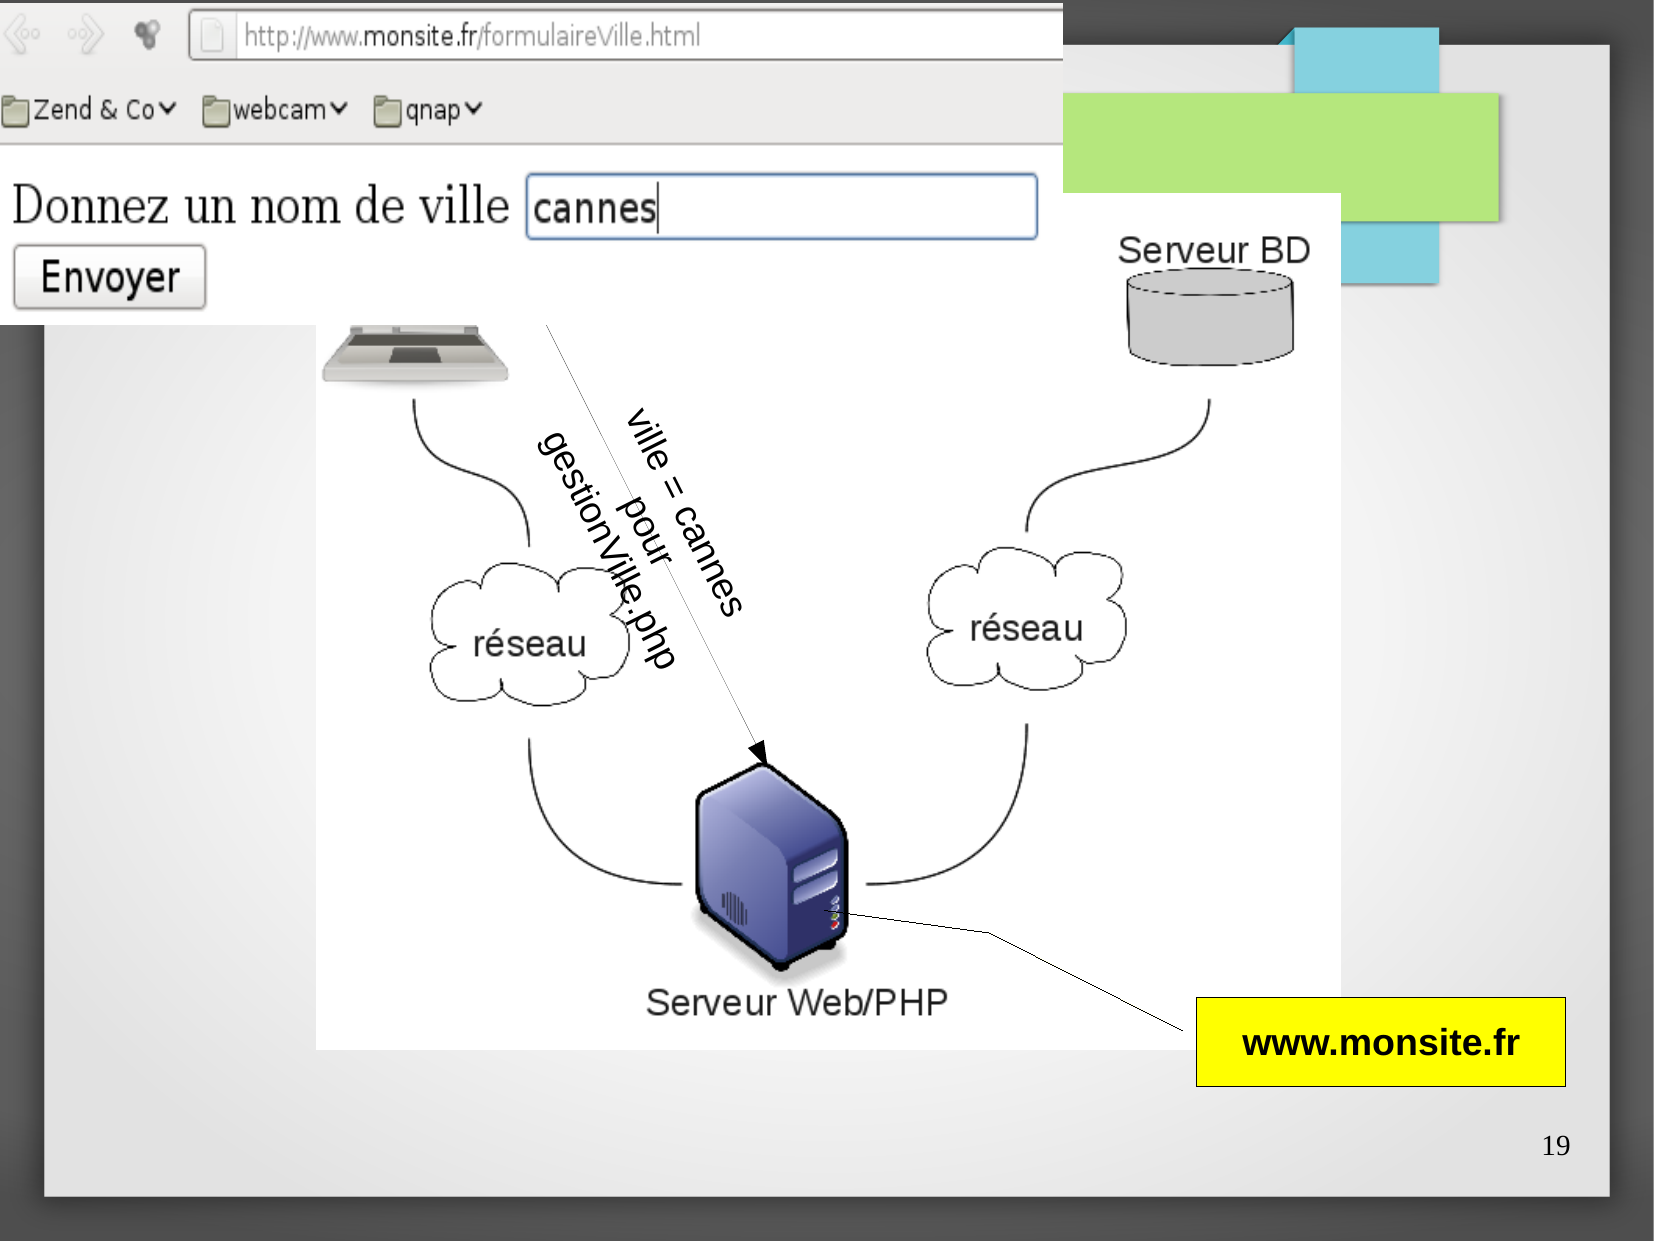

ville = cannes
pour
gestionVille.php
www.monsite.fr
19